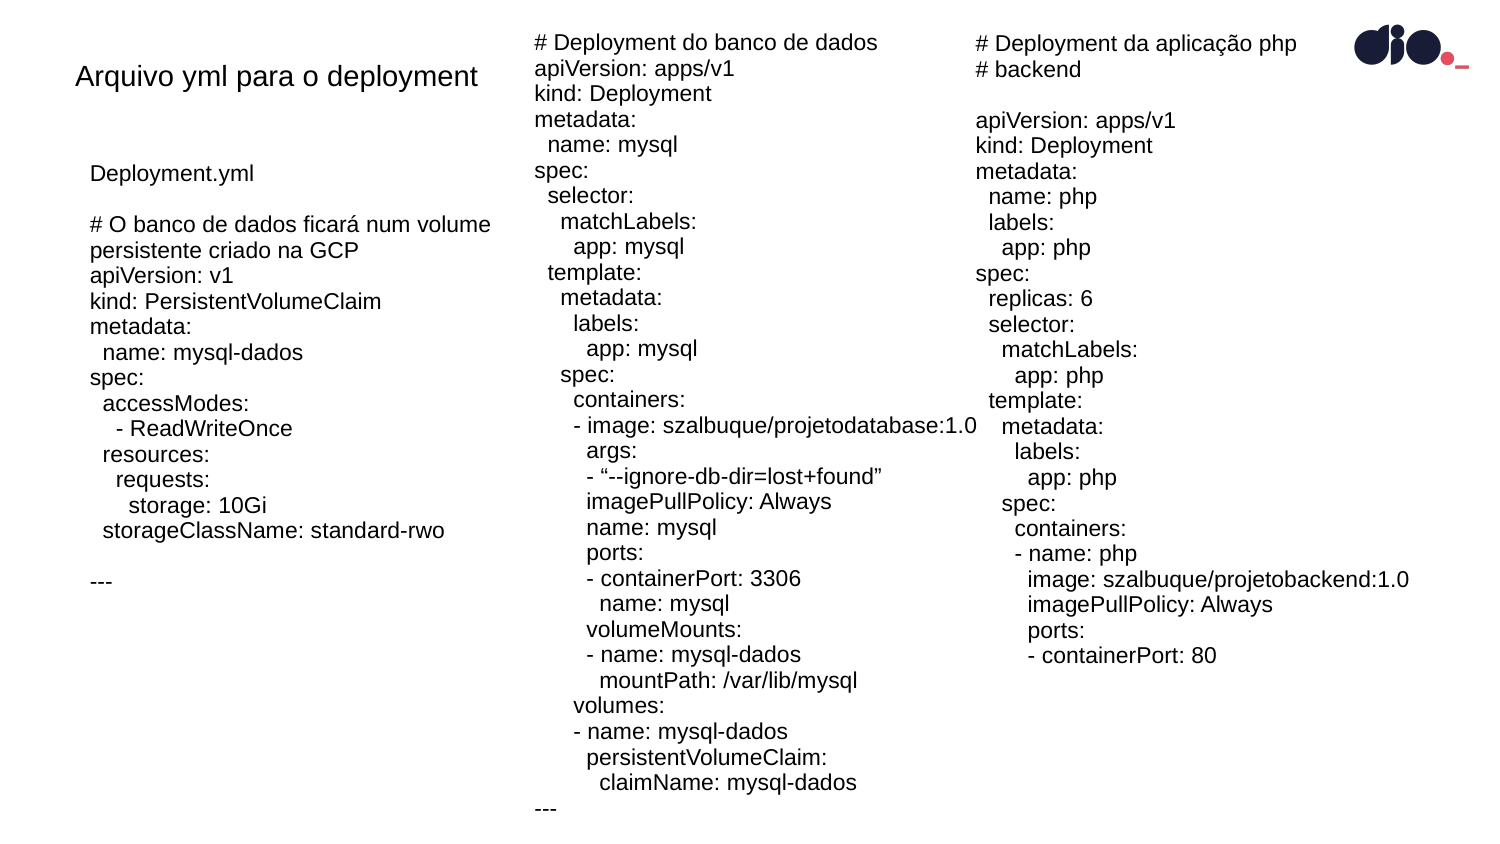

# Deployment do banco de dados
apiVersion: apps/v1
kind: Deployment
metadata:
 name: mysql
spec:
 selector:
 matchLabels:
 app: mysql
 template:
 metadata:
 labels:
 app: mysql
 spec:
 containers:
 - image: szalbuque/projetodatabase:1.0
 args:
 - “--ignore-db-dir=lost+found”
 imagePullPolicy: Always
 name: mysql
 ports:
 - containerPort: 3306
 name: mysql
 volumeMounts:
 - name: mysql-dados
 mountPath: /var/lib/mysql
 volumes:
 - name: mysql-dados
 persistentVolumeClaim:
 claimName: mysql-dados
---
# Deployment da aplicação php
# backend
apiVersion: apps/v1
kind: Deployment
metadata:
 name: php
 labels:
 app: php
spec:
 replicas: 6
 selector:
 matchLabels:
 app: php
 template:
 metadata:
 labels:
 app: php
 spec:
 containers:
 - name: php
 image: szalbuque/projetobackend:1.0
 imagePullPolicy: Always
 ports:
 - containerPort: 80
# Arquivo yml para o deployment
Deployment.yml
# O banco de dados ficará num volume persistente criado na GCP
apiVersion: v1
kind: PersistentVolumeClaim
metadata:
 name: mysql-dados
spec:
 accessModes:
 - ReadWriteOnce
 resources:
 requests:
 storage: 10Gi
 storageClassName: standard-rwo
---